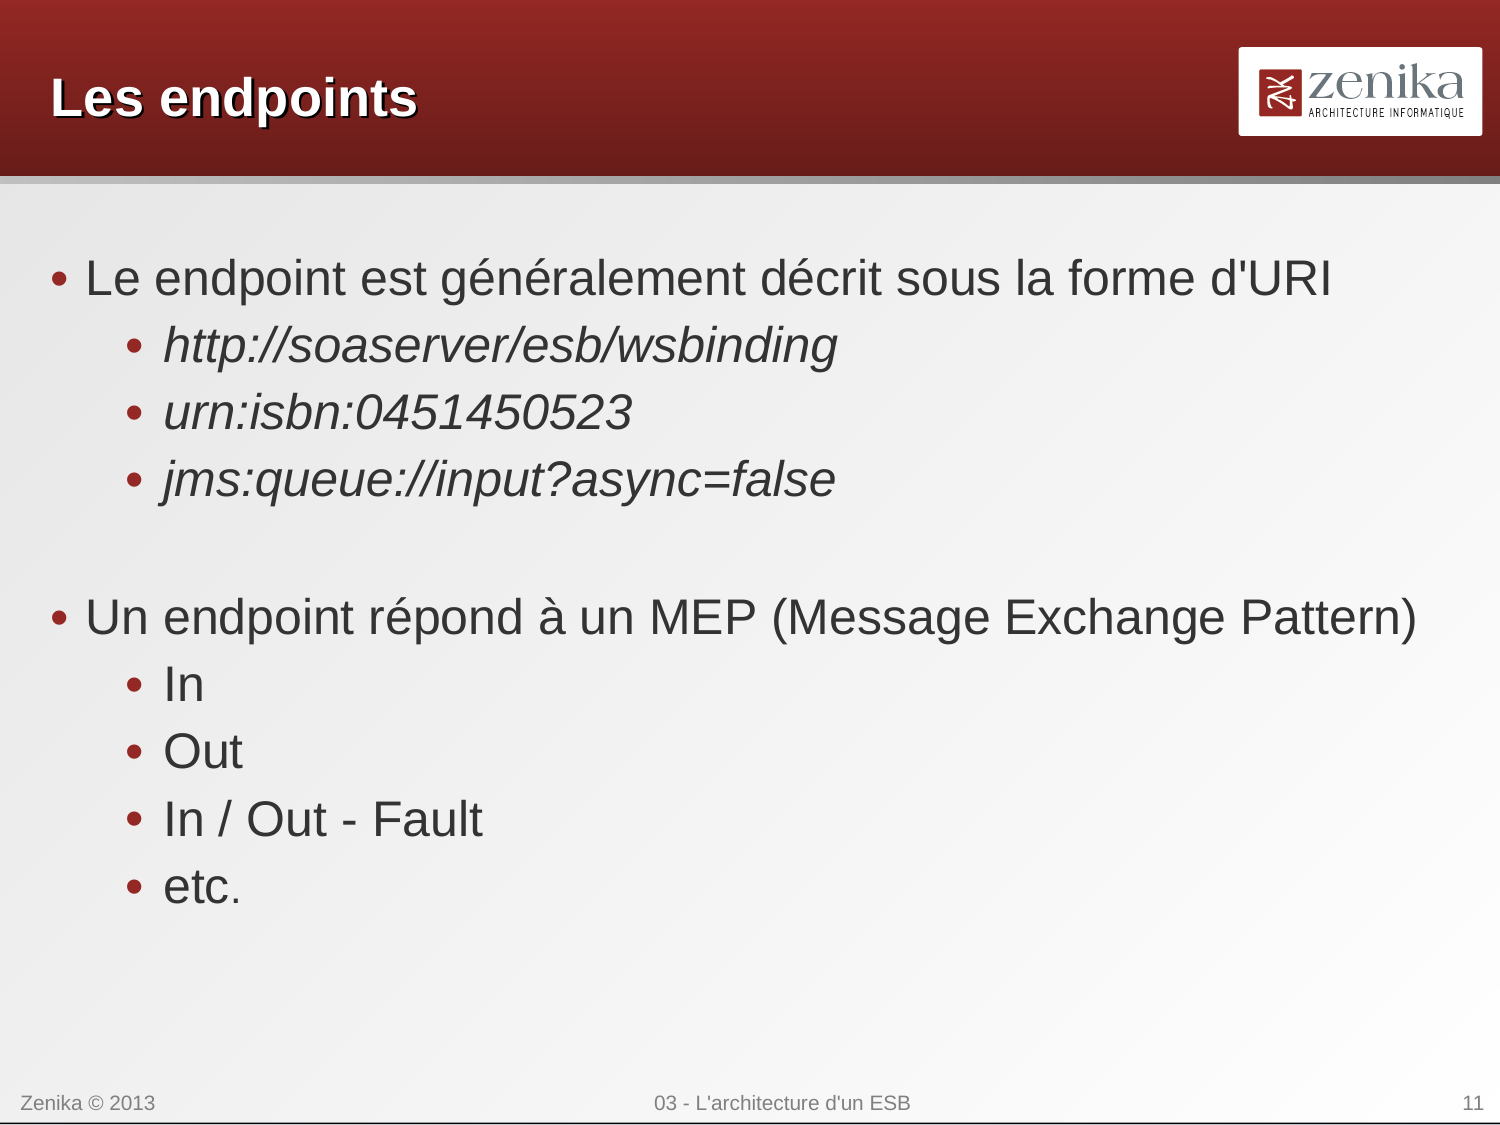

# Les endpoints
Le endpoint est généralement décrit sous la forme d'URI
http://soaserver/esb/wsbinding
urn:isbn:0451450523
jms:queue://input?async=false
Un endpoint répond à un MEP (Message Exchange Pattern)
In
Out
In / Out - Fault
etc.